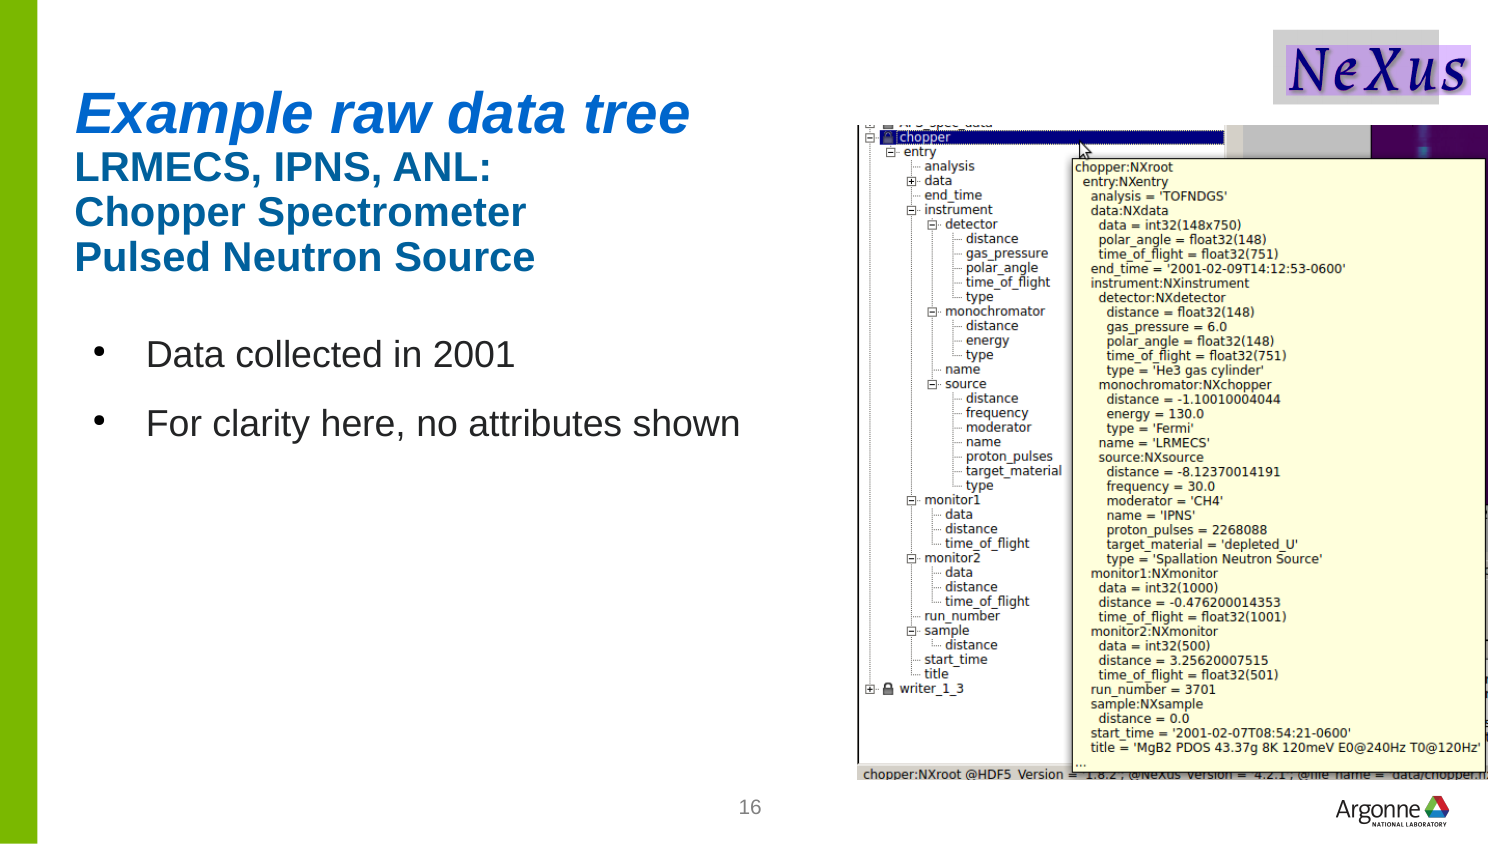

Example raw data tree
#
LRMECS, IPNS, ANL:
Chopper Spectrometer
Pulsed Neutron Source
Data collected in 2001
For clarity here, no attributes shown